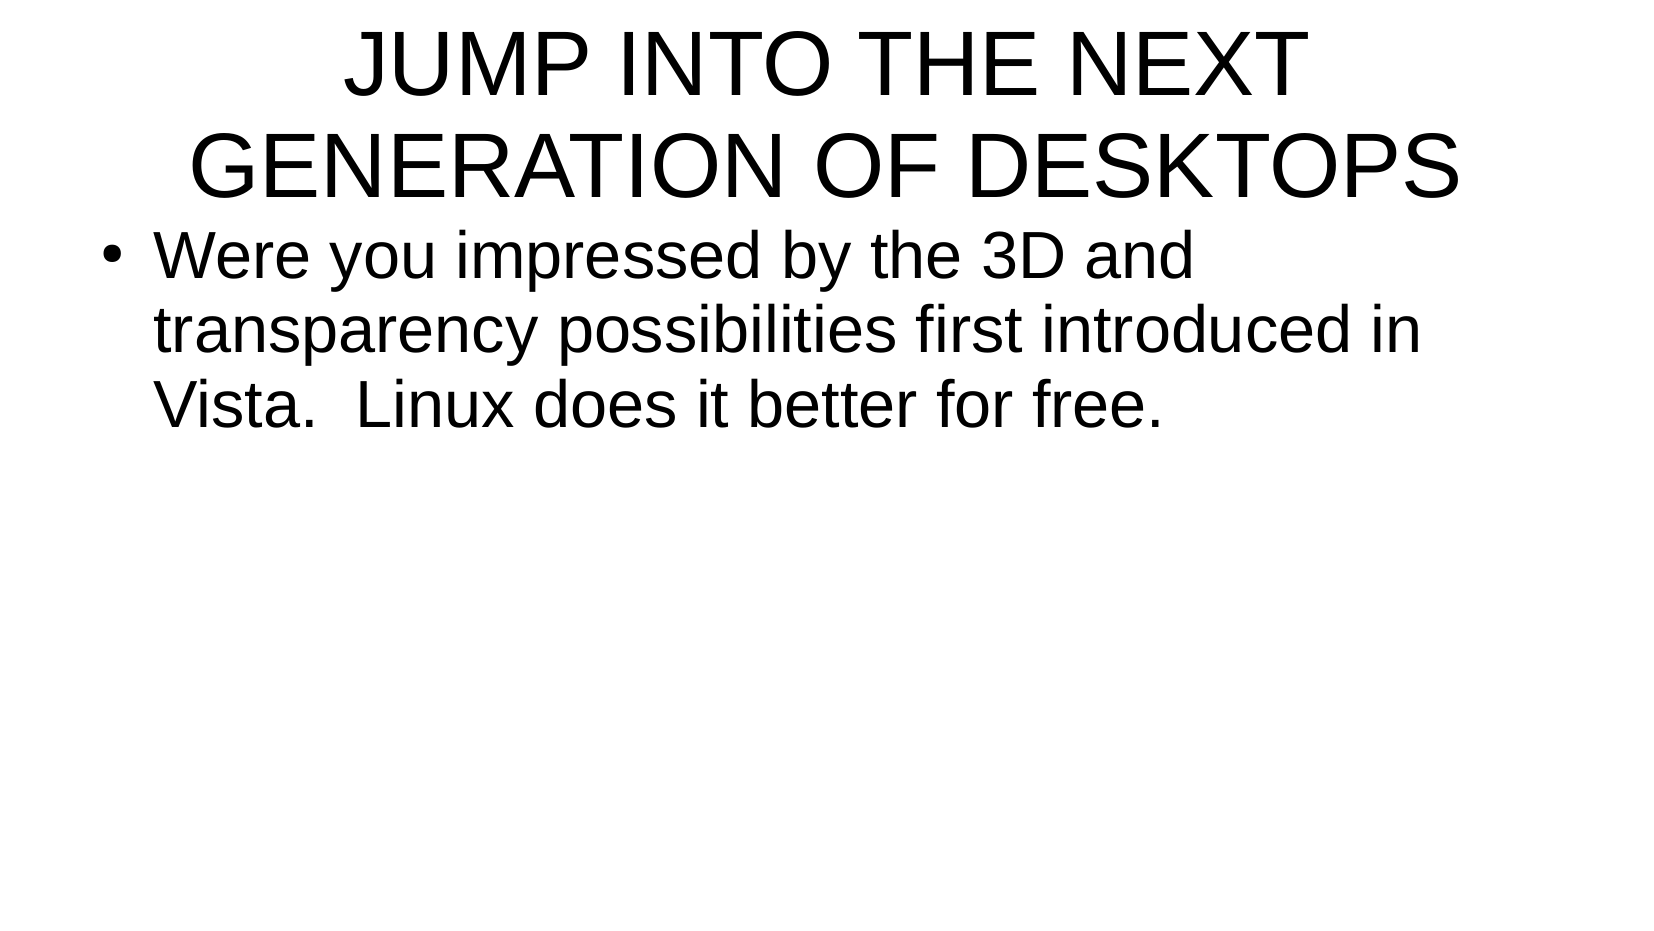

# JUMP INTO THE NEXT GENERATION OF DESKTOPS
Were you impressed by the 3D and transparency possibilities first introduced in Vista. Linux does it better for free.